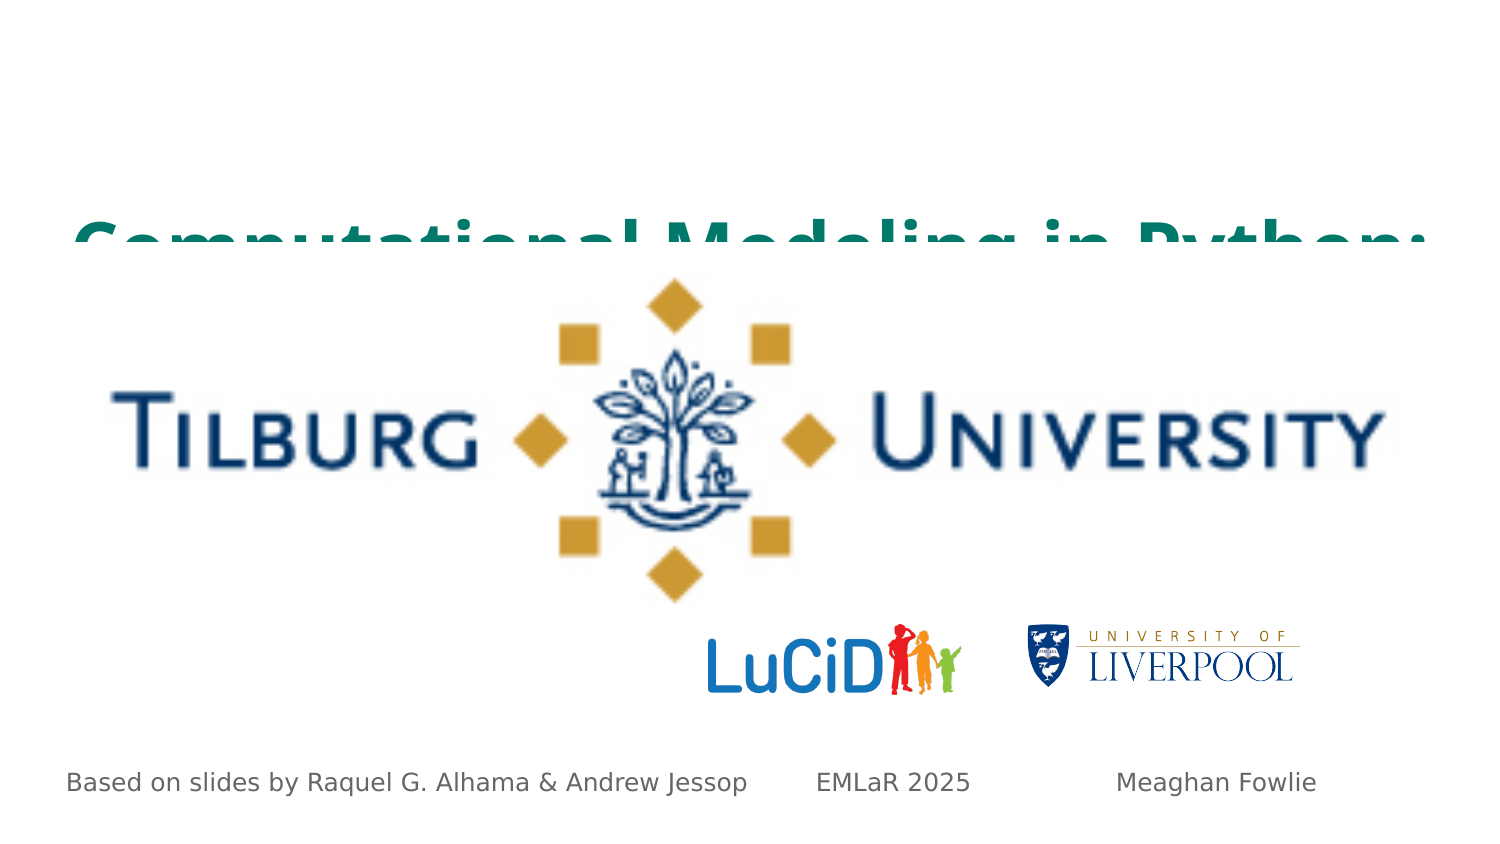

# Computational Modeling in Python: Distributional Semantic Models